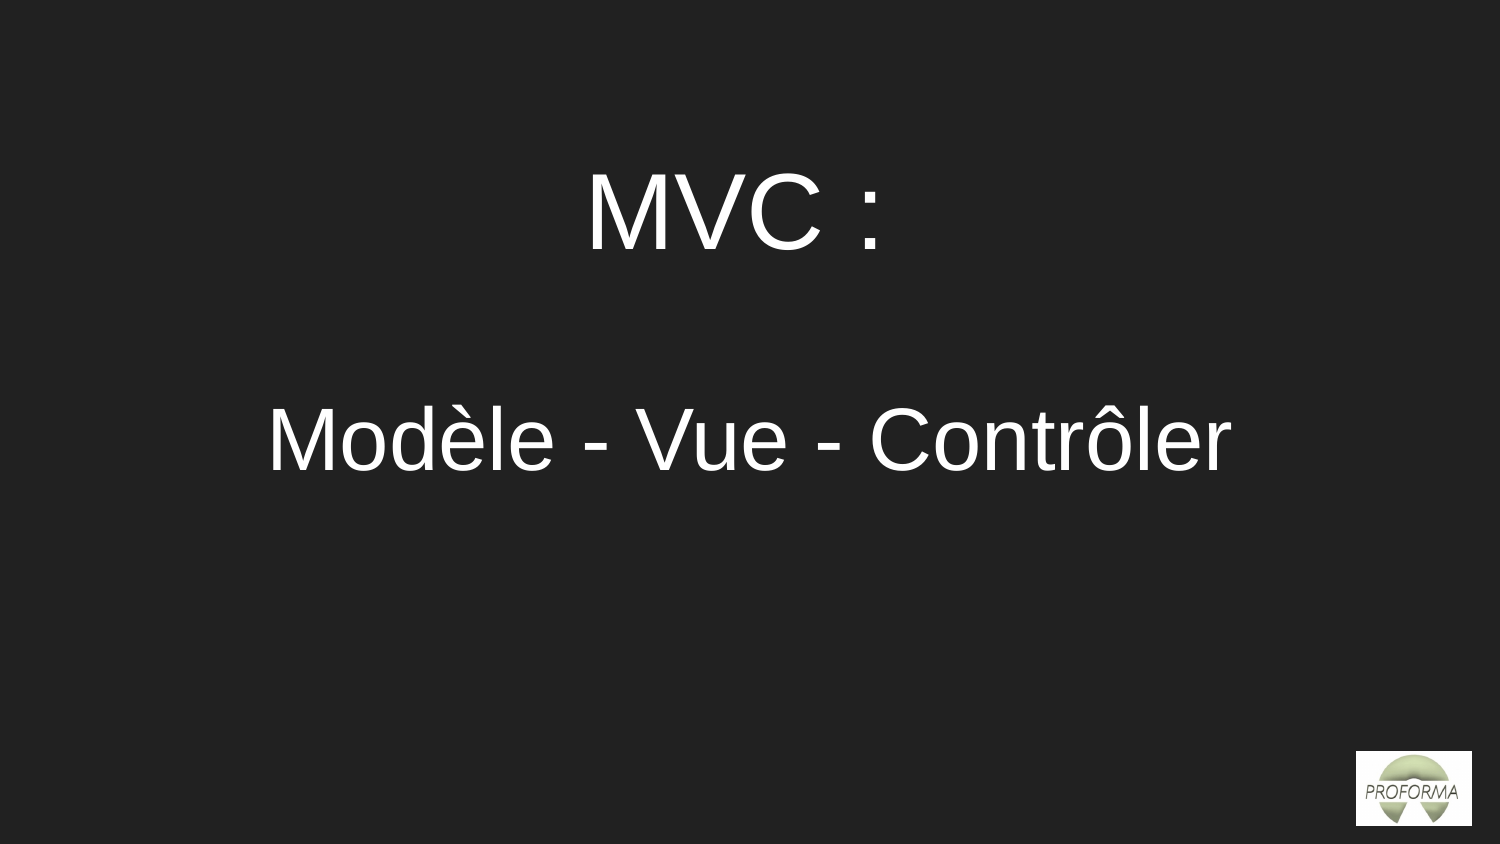

# MVC :
Modèle - Vue - Contrôler